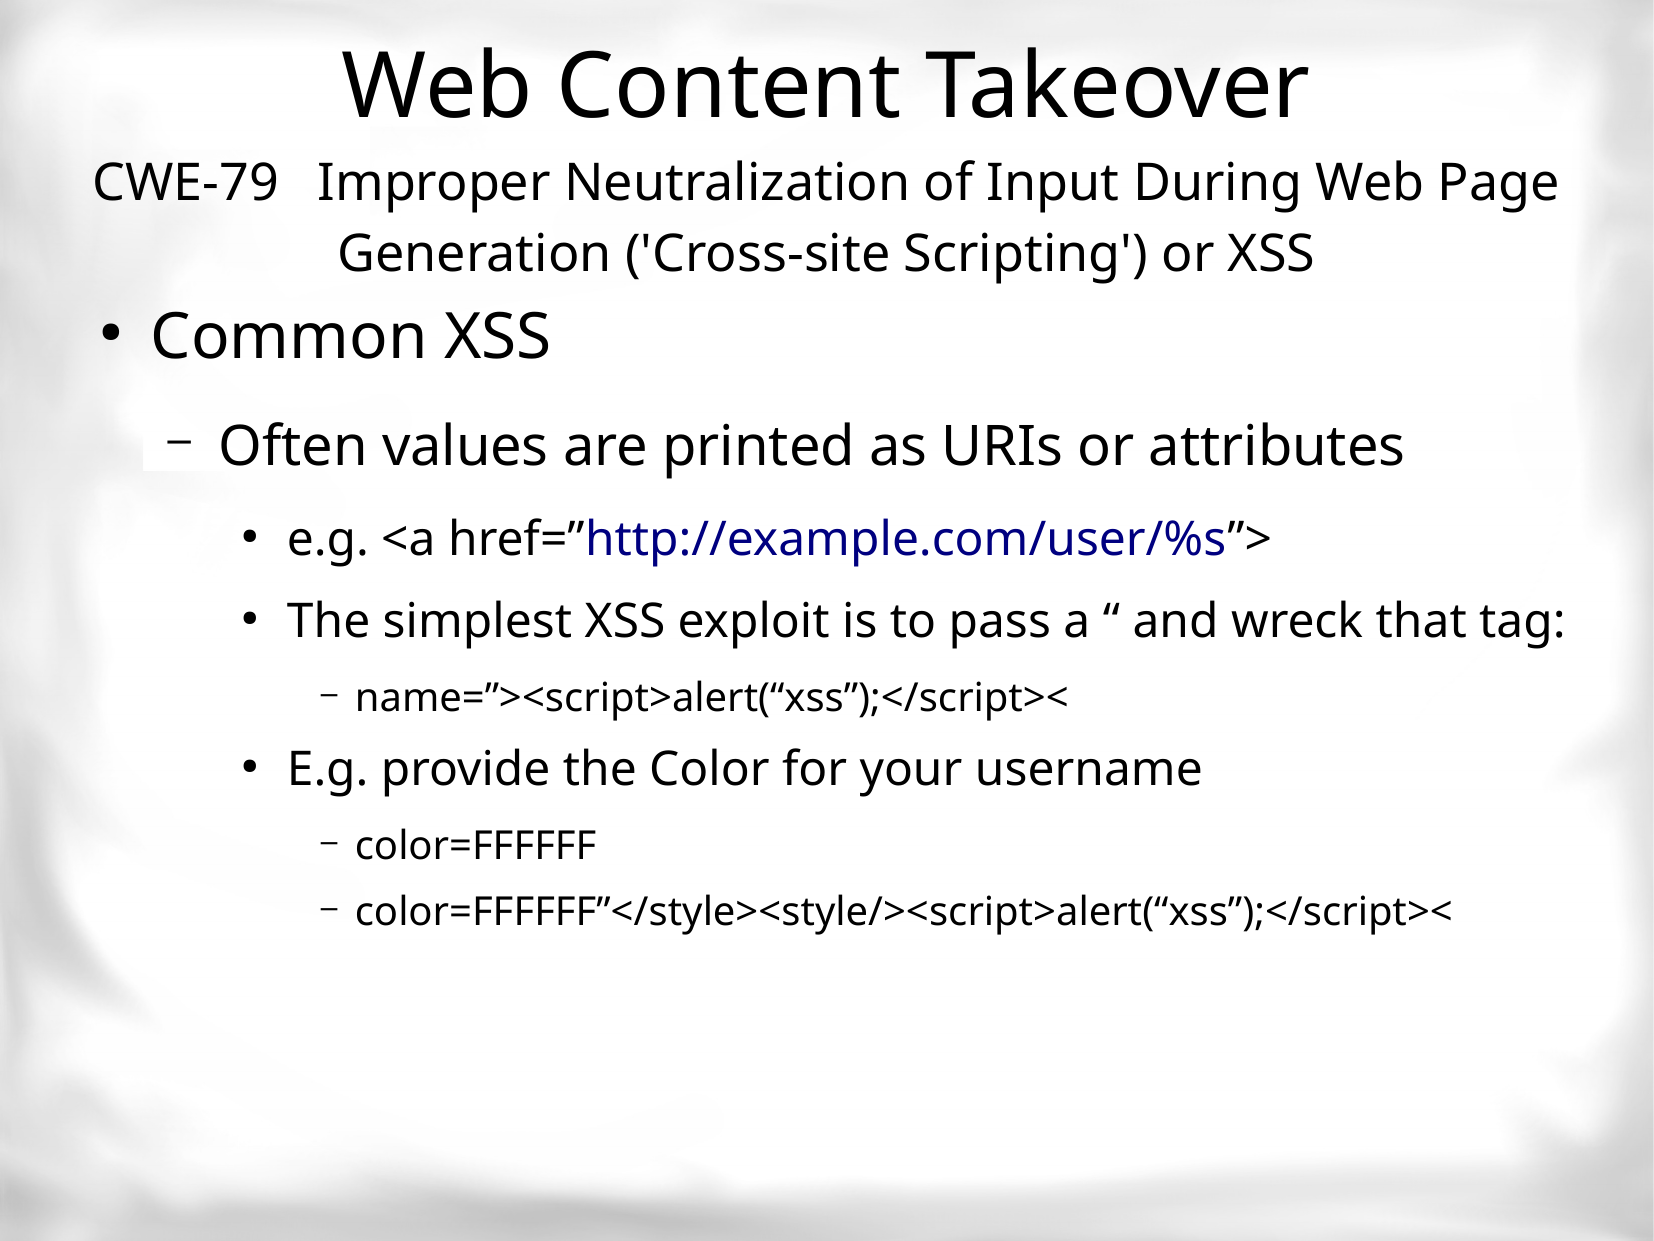

# Web Content Takeover CWE-79 	Improper Neutralization of Input During Web Page Generation ('Cross-site Scripting') or XSS
Common XSS
Often values are printed as URIs or attributes
e.g. <a href=”http://example.com/user/%s”>
The simplest XSS exploit is to pass a “ and wreck that tag:
name=”><script>alert(“xss”);</script><
E.g. provide the Color for your username
color=FFFFFF
color=FFFFFF”</style><style/><script>alert(“xss”);</script><